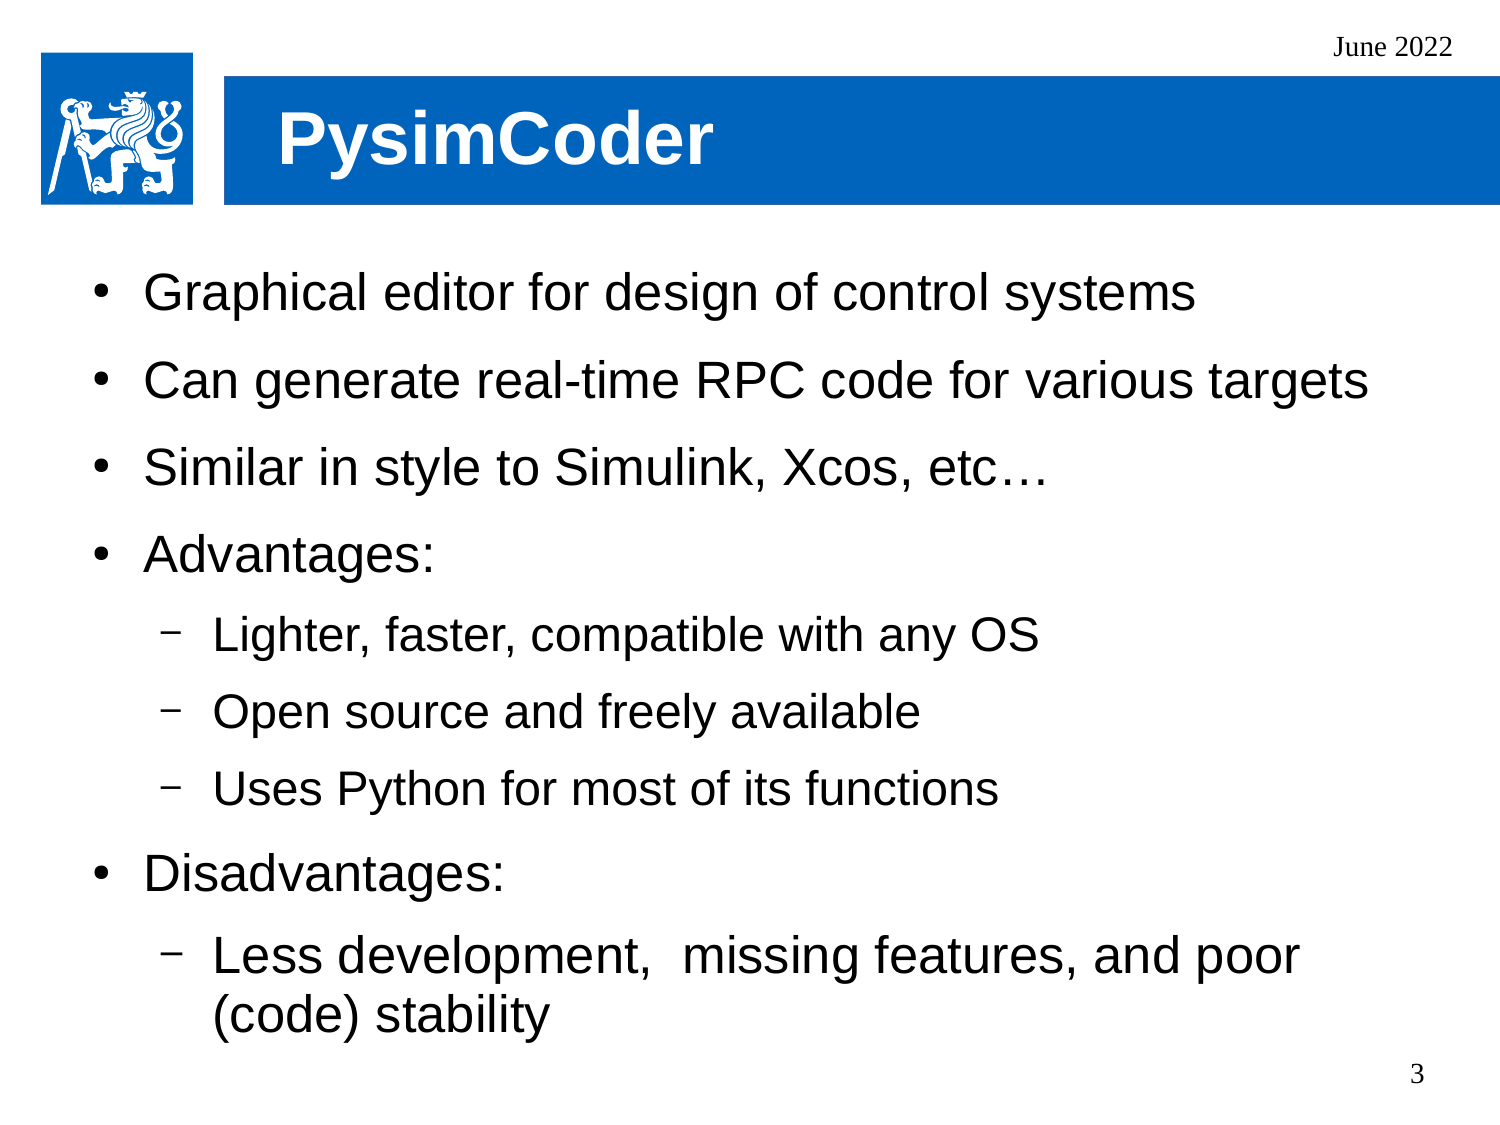

# PysimCoder
Graphical editor for design of control systems
Can generate real-time RPC code for various targets
Similar in style to Simulink, Xcos, etc…
Advantages:
Lighter, faster, compatible with any OS
Open source and freely available
Uses Python for most of its functions
Disadvantages:
Less development, missing features, and poor (code) stability